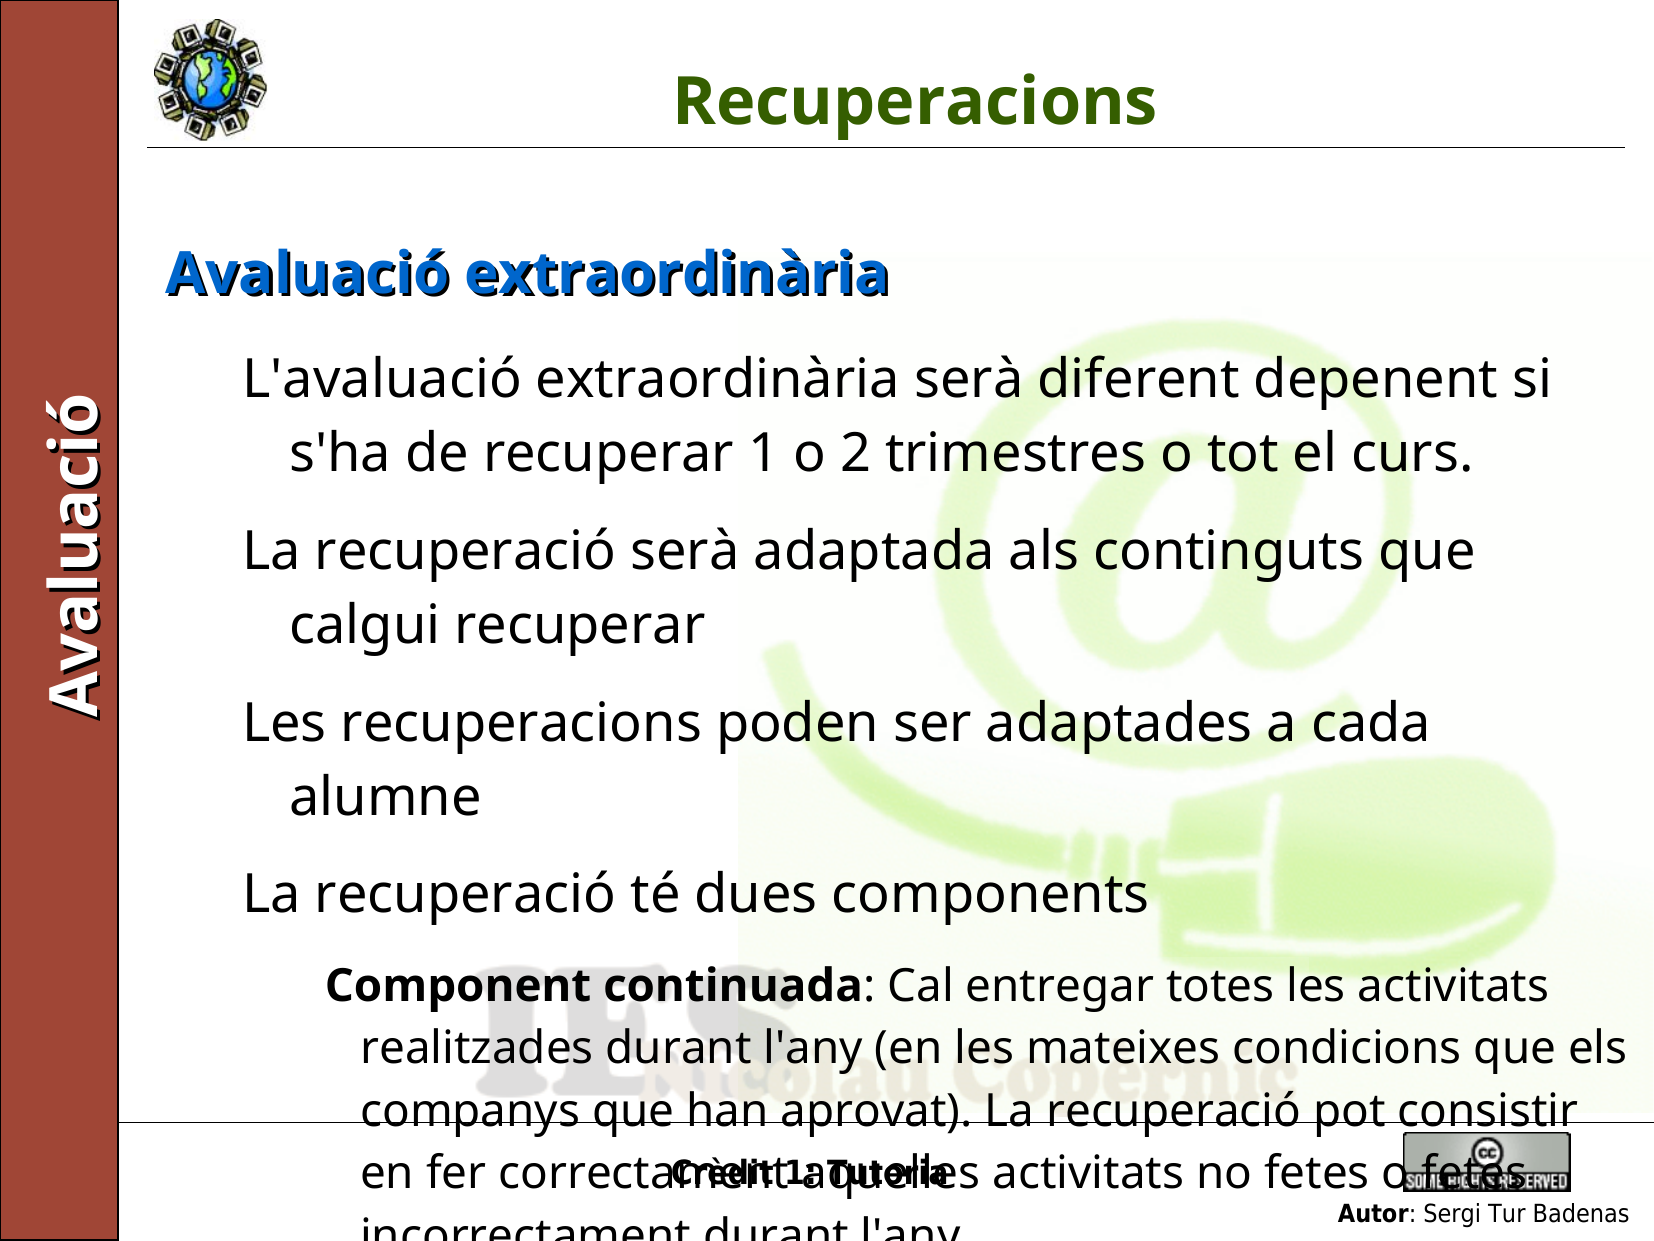

# Recuperacions
Avaluació extraordinària
L'avaluació extraordinària serà diferent depenent si s'ha de recuperar 1 o 2 trimestres o tot el curs.
La recuperació serà adaptada als continguts que calgui recuperar
Les recuperacions poden ser adaptades a cada alumne
La recuperació té dues components
Component continuada: Cal entregar totes les activitats realitzades durant l'any (en les mateixes condicions que els companys que han aprovat). La recuperació pot consistir en fer correctament aquelles activitats no fetes o fetes incorrectament durant l'any.
Component puntual: Exàmens i/o proves durant la setmana d'avaluació extraordinària.